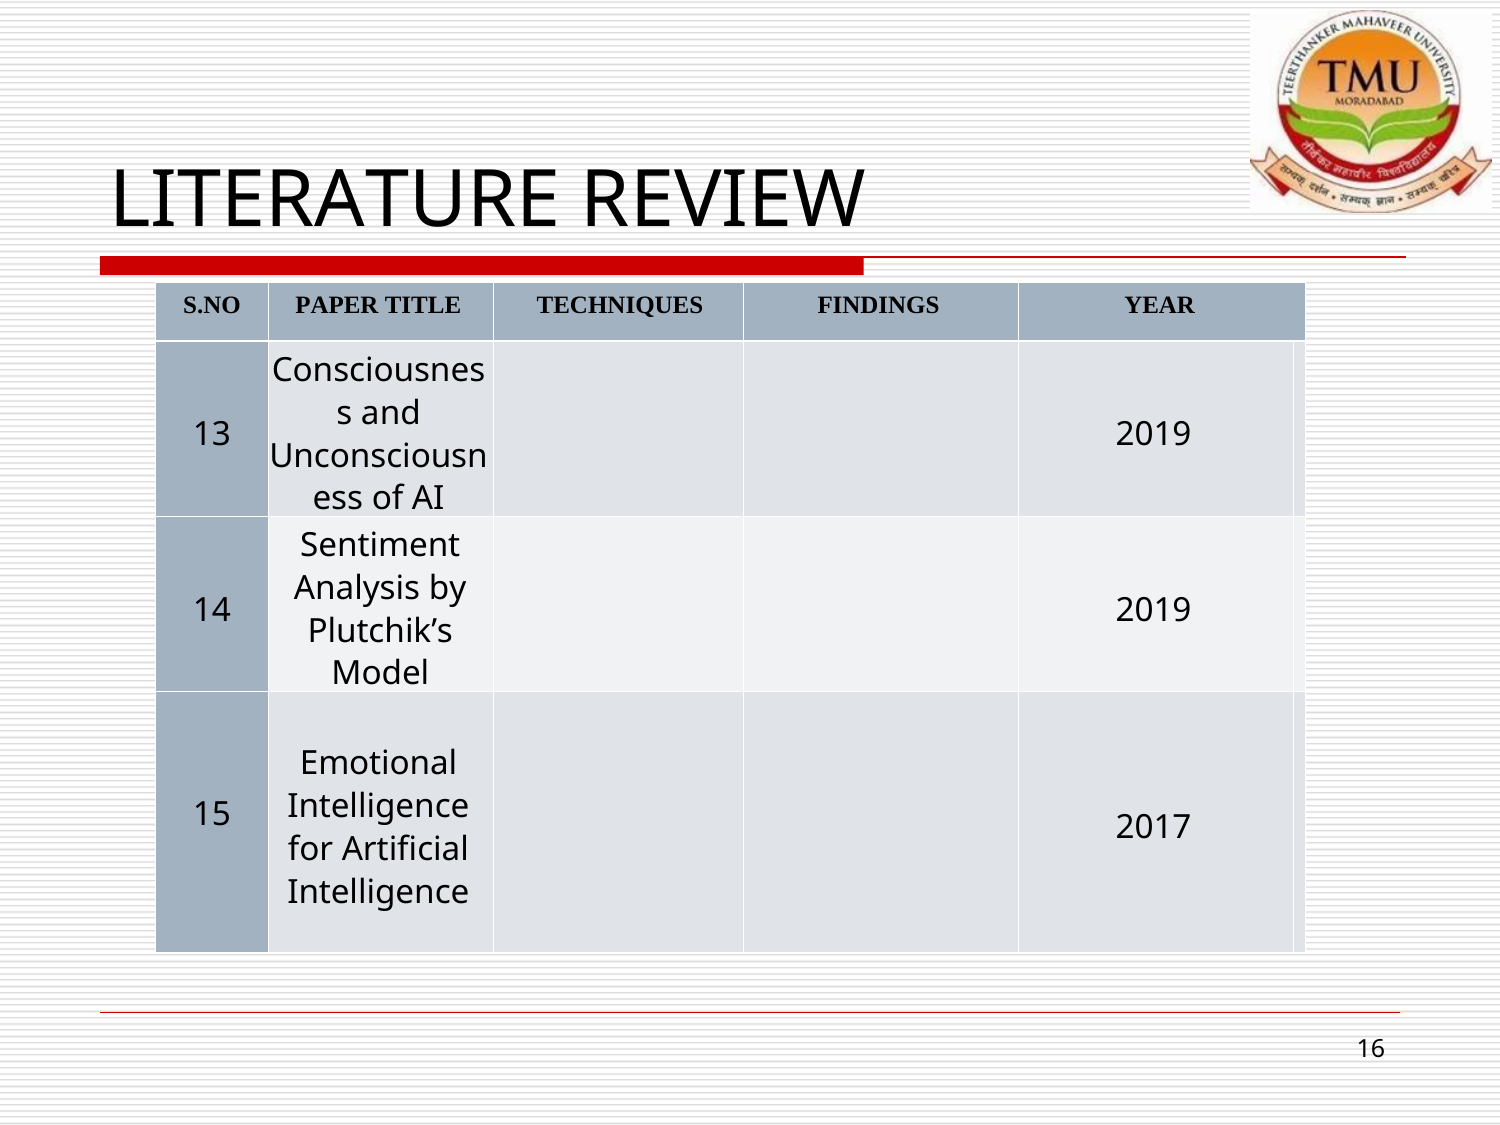

LITERATURE REVIEW
| S.NO | PAPER TITLE | TECHNIQUES | FINDINGS | YEAR | |
| --- | --- | --- | --- | --- | --- |
| 13 | Consciousness and Unconsciousness of AI | | | 2019 | |
| 14 | Sentiment Analysis by Plutchik’s Model | | | 2019 | |
| 15 | Emotional Intelligence for Artificial Intelligence | | | 2017 | |
#